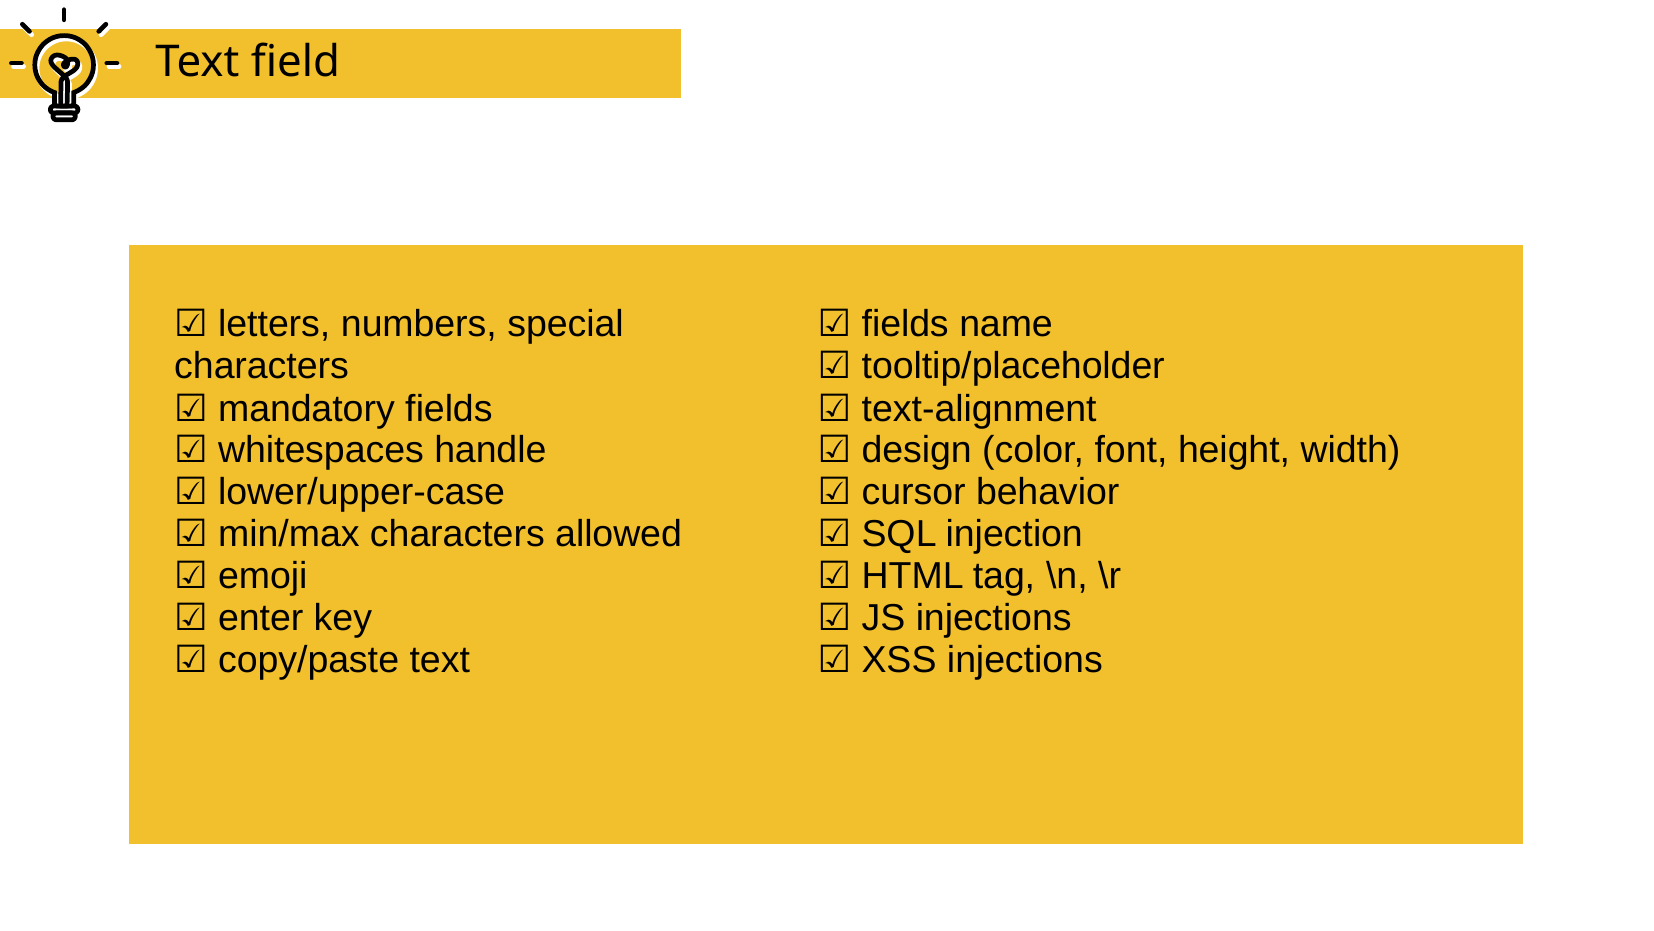

# Text field
| ☑ letters, numbers, special characters ☑ mandatory fields ☑ whitespaces handle ☑ lower/upper-case ☑ min/max characters allowed ☑ emoji ☑ enter key ☑ copy/paste text | ☑ fields name ☑ tooltip/placeholder ☑ text-alignment ☑ design (color, font, height, width) ☑ cursor behavior ☑ SQL injection ☑ HTML tag, \n, \r ☑ JS injections ☑ XSS injections |
| --- | --- |